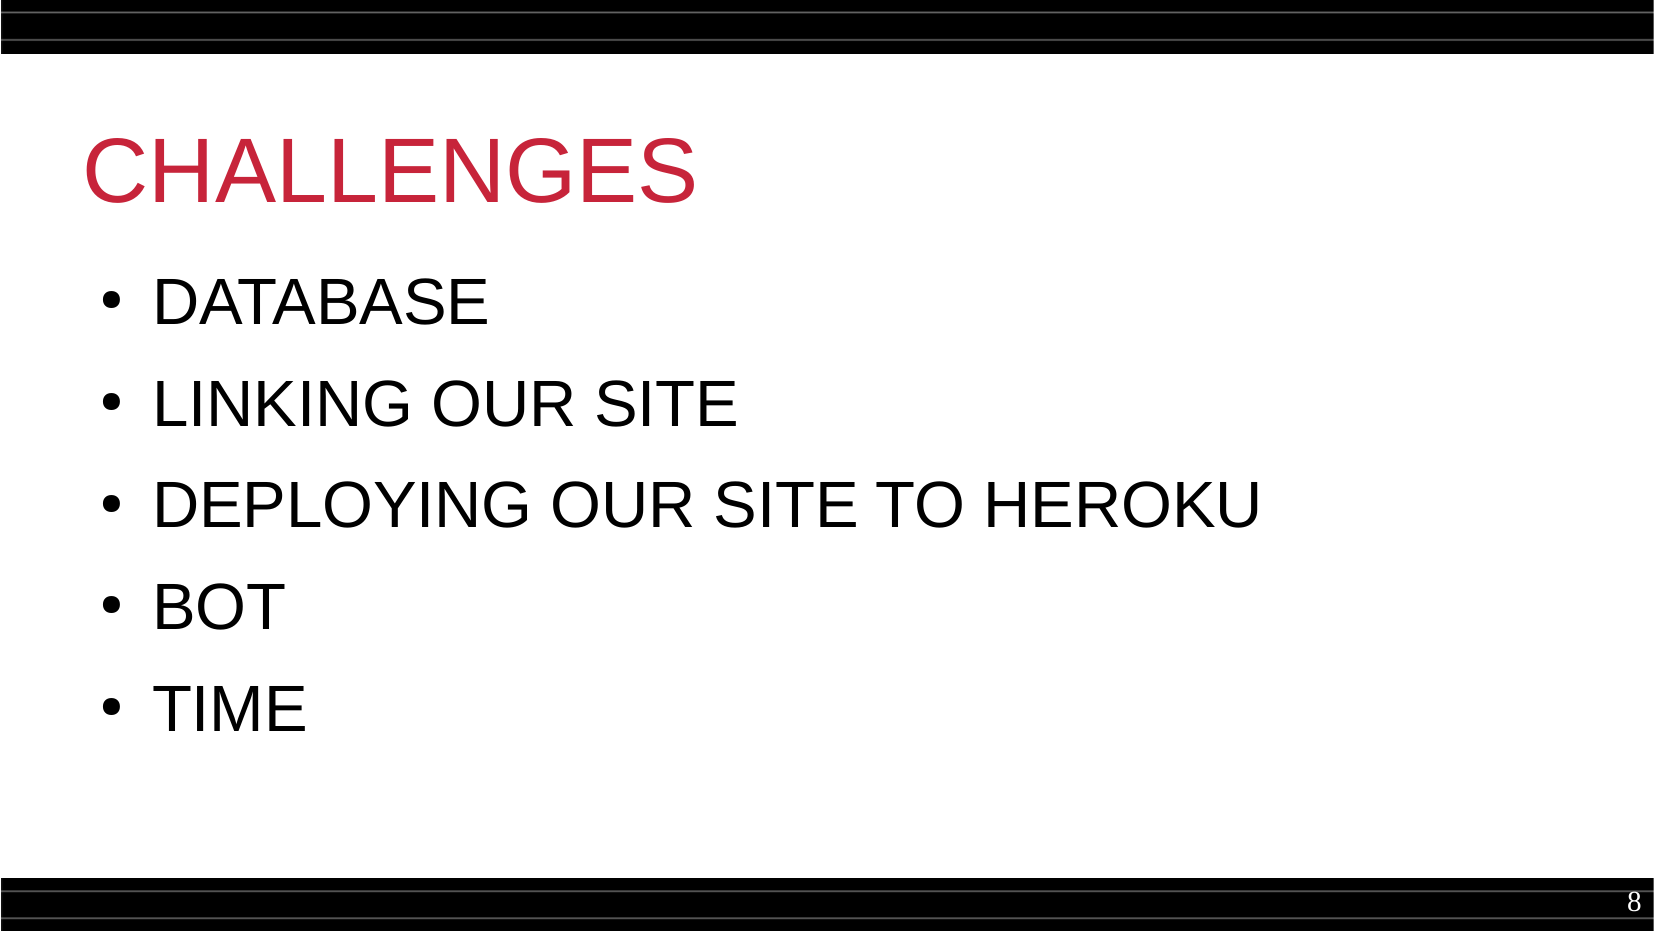

# CHALLENGES
DATABASE
LINKING OUR SITE
DEPLOYING OUR SITE TO HEROKU
BOT
TIME